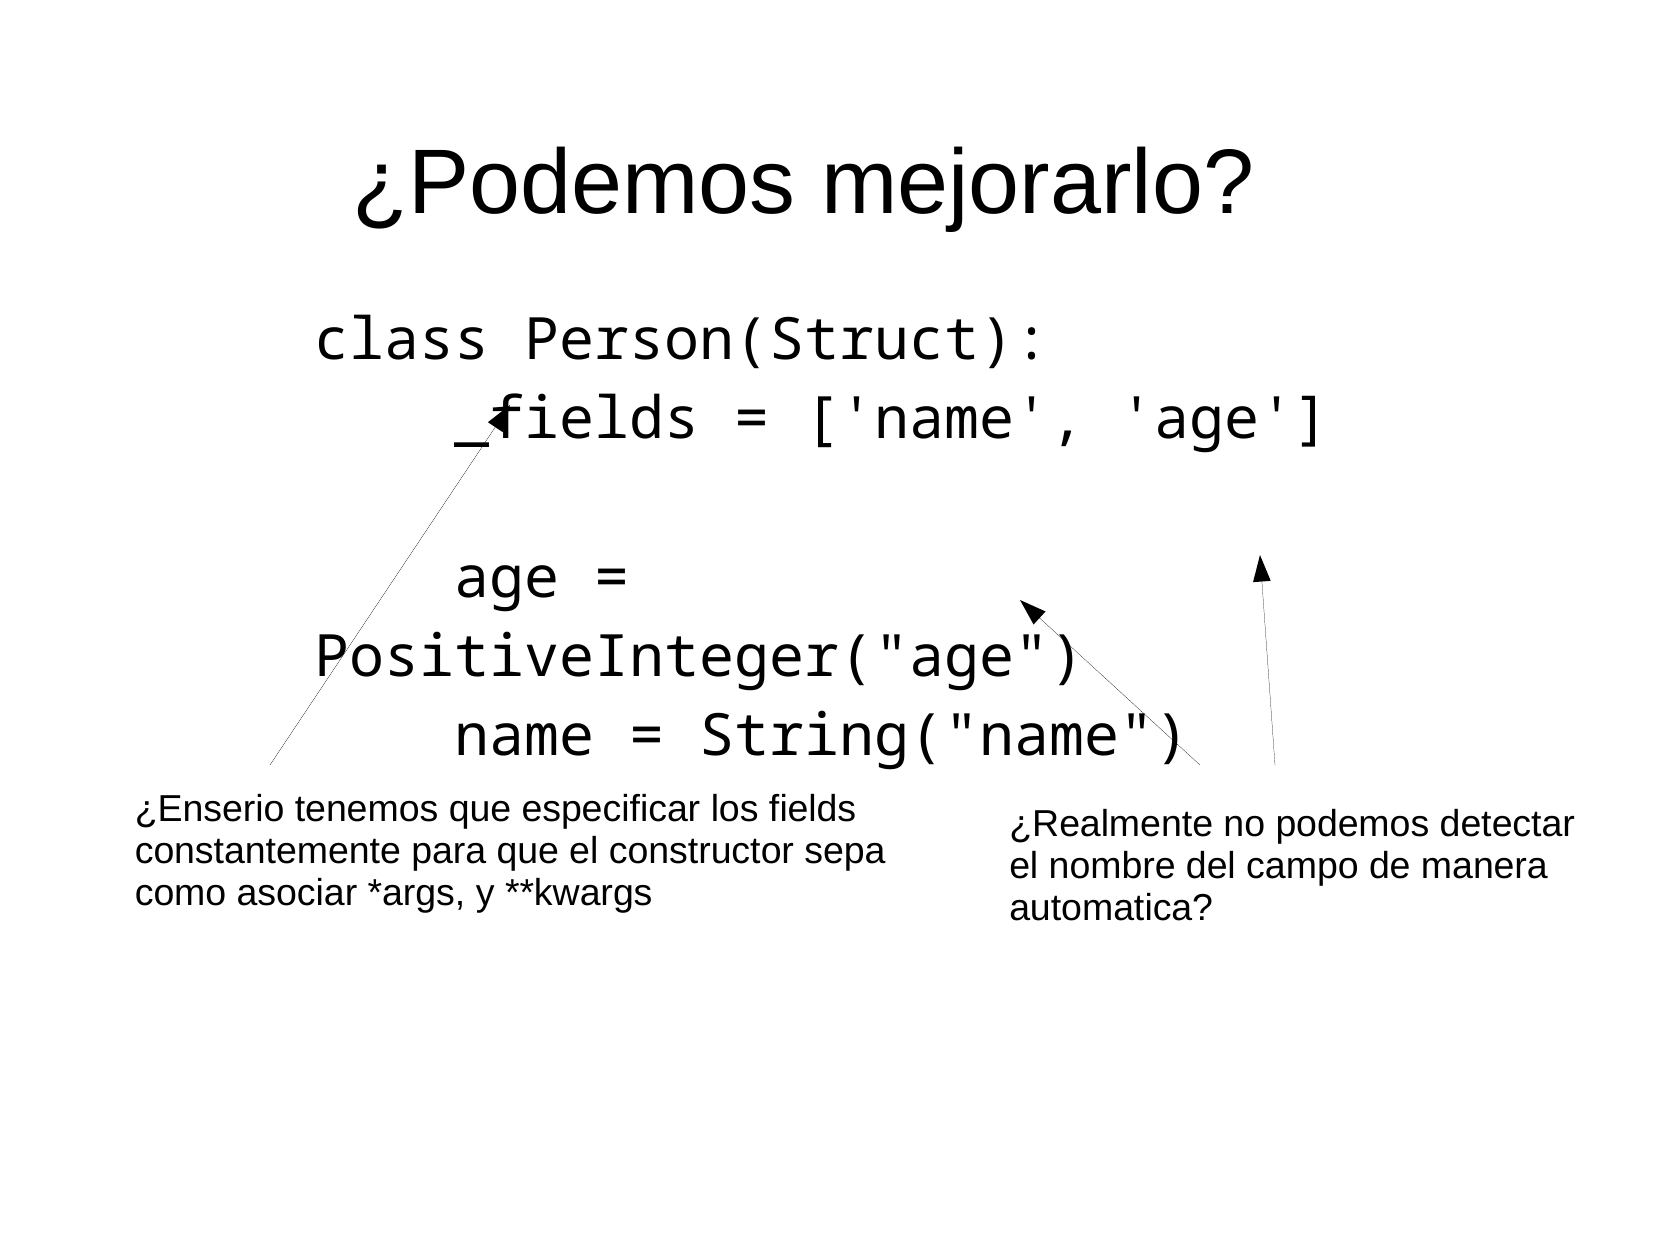

# ¿Podemos mejorarlo?
class Person(Struct):
 _fields = ['name', 'age']
 age = PositiveInteger("age")
 name = String("name")
¿Enserio tenemos que especificar los fields
constantemente para que el constructor sepa
como asociar *args, y **kwargs
¿Realmente no podemos detectar
el nombre del campo de manera
automatica?